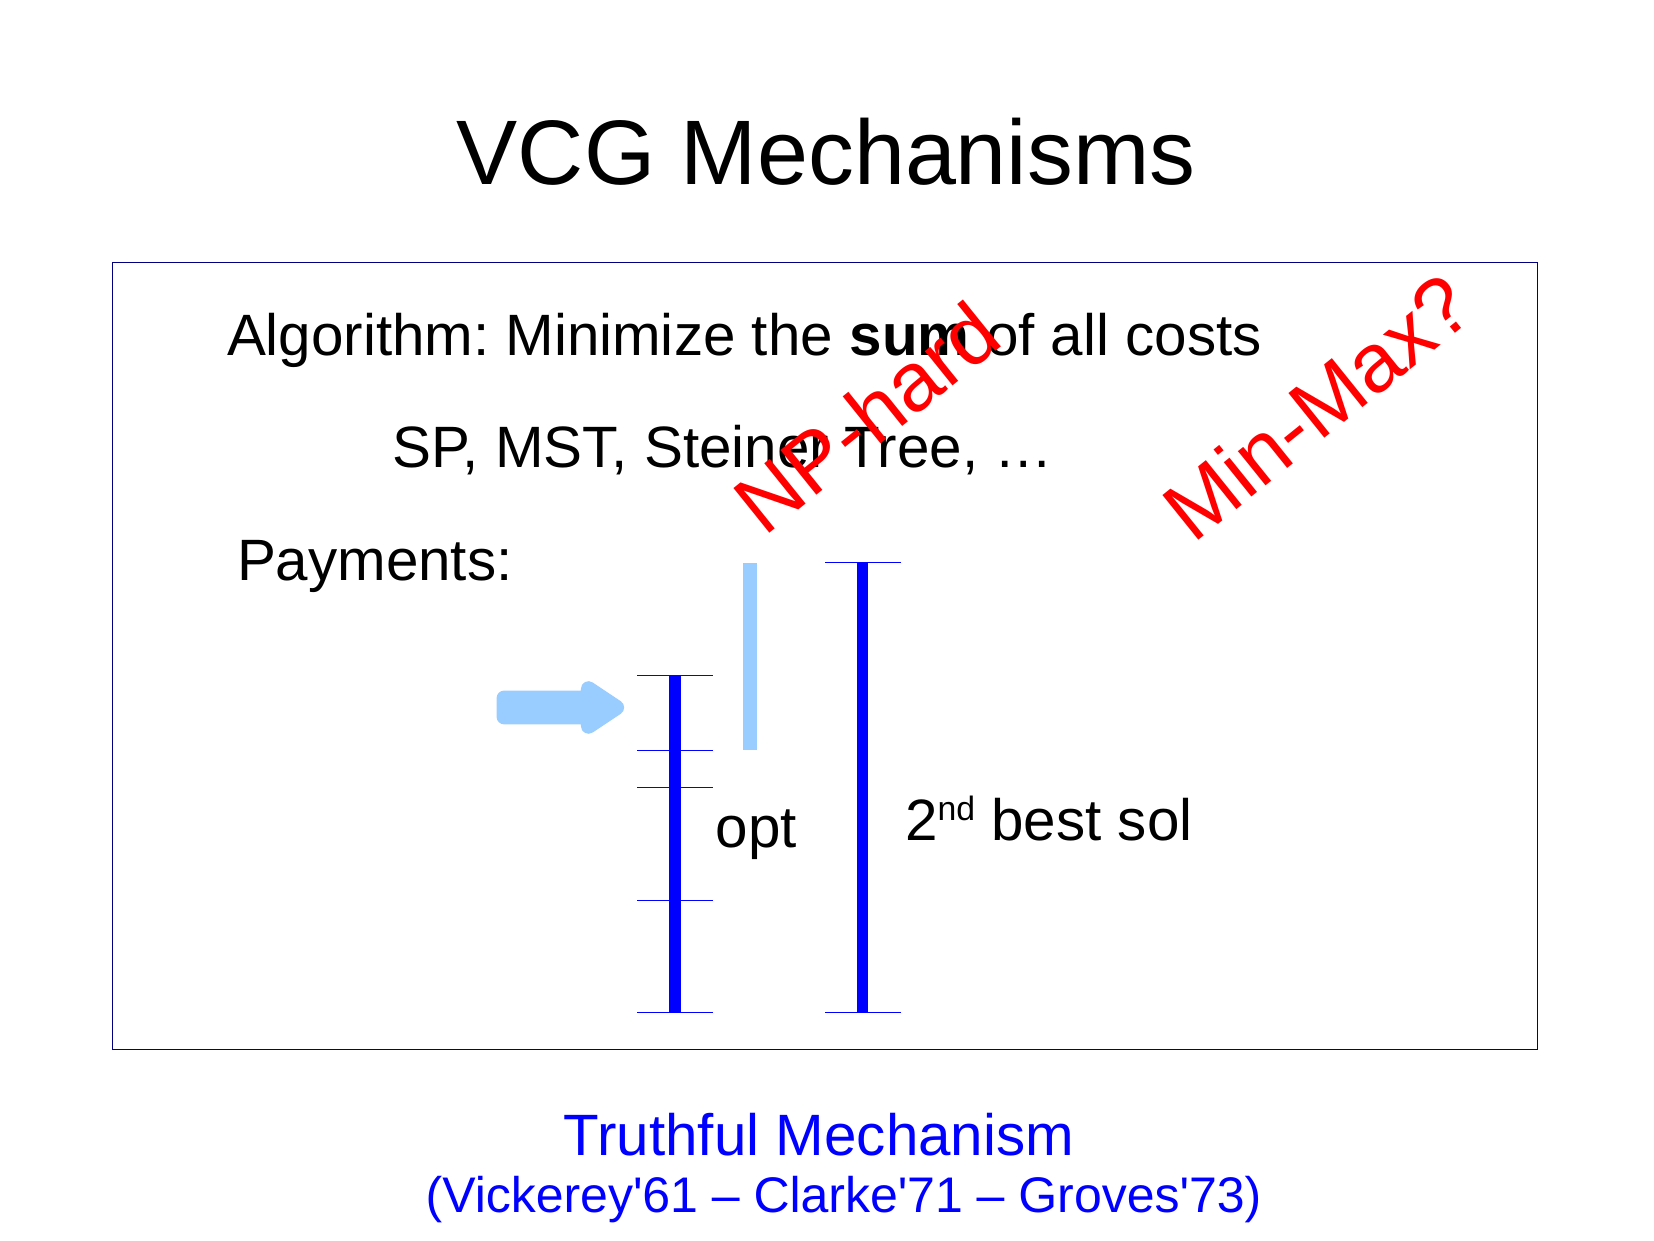

# VCG Mechanisms
Truthful Mechanism
(Vickerey'61 – Clarke'71 – Groves'73)
Algorithm: Minimize the sum of all costs
Min-Max?
NP-hard
SP, MST, Steiner Tree, …
Payments:
opt
2nd best sol